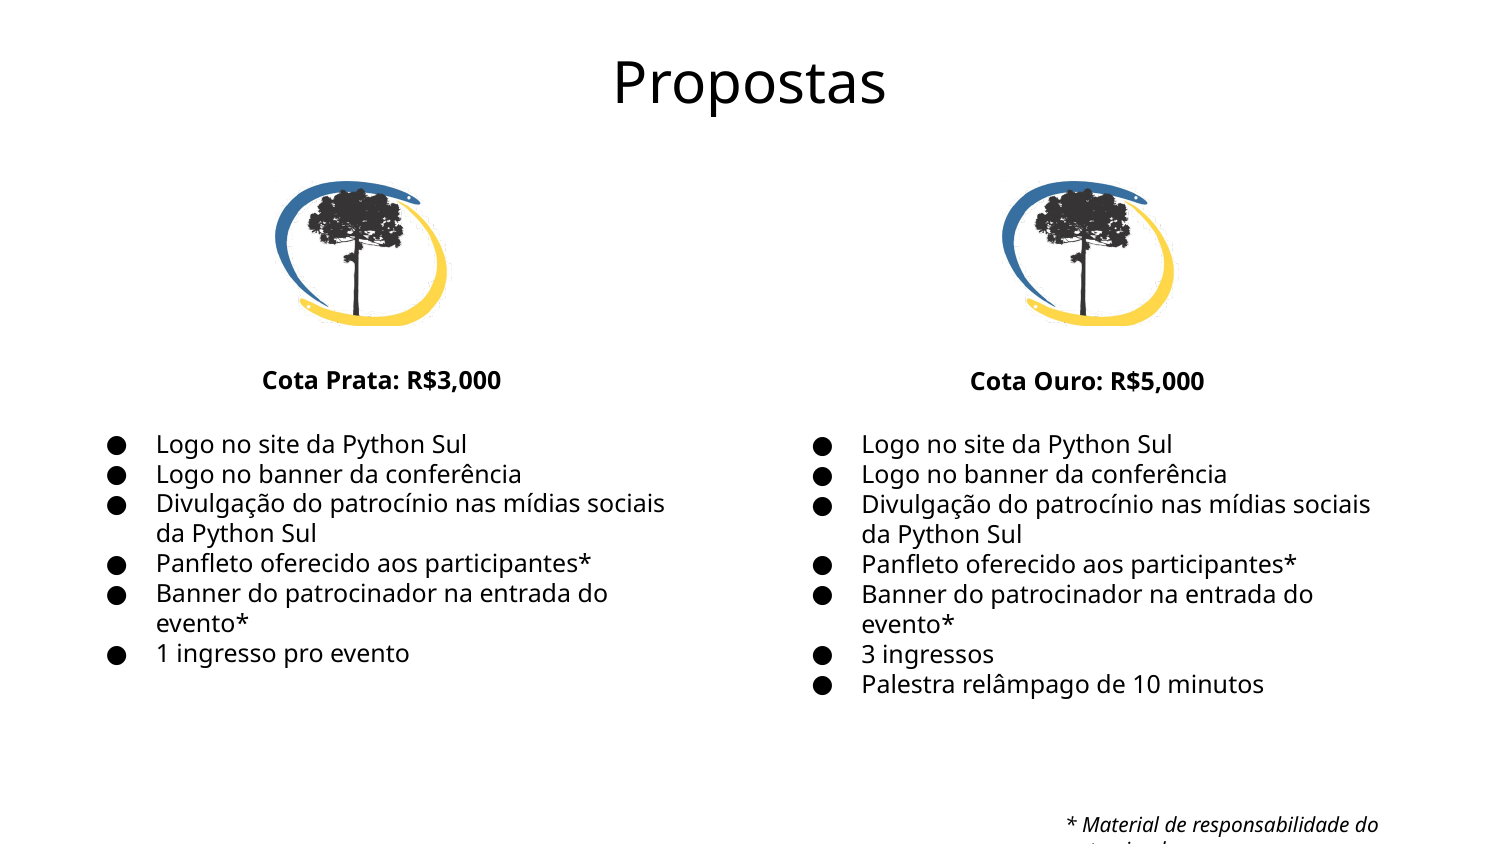

# Propostas
Cota Prata: R$3,000
Logo no site da Python Sul
Logo no banner da conferência
Divulgação do patrocínio nas mídias sociais da Python Sul
Panfleto oferecido aos participantes*
Banner do patrocinador na entrada do evento*
1 ingresso pro evento
Cota Ouro: R$5,000
Logo no site da Python Sul
Logo no banner da conferência
Divulgação do patrocínio nas mídias sociais da Python Sul
Panfleto oferecido aos participantes*
Banner do patrocinador na entrada do evento*
3 ingressos
Palestra relâmpago de 10 minutos
* Material de responsabilidade do patrocinador